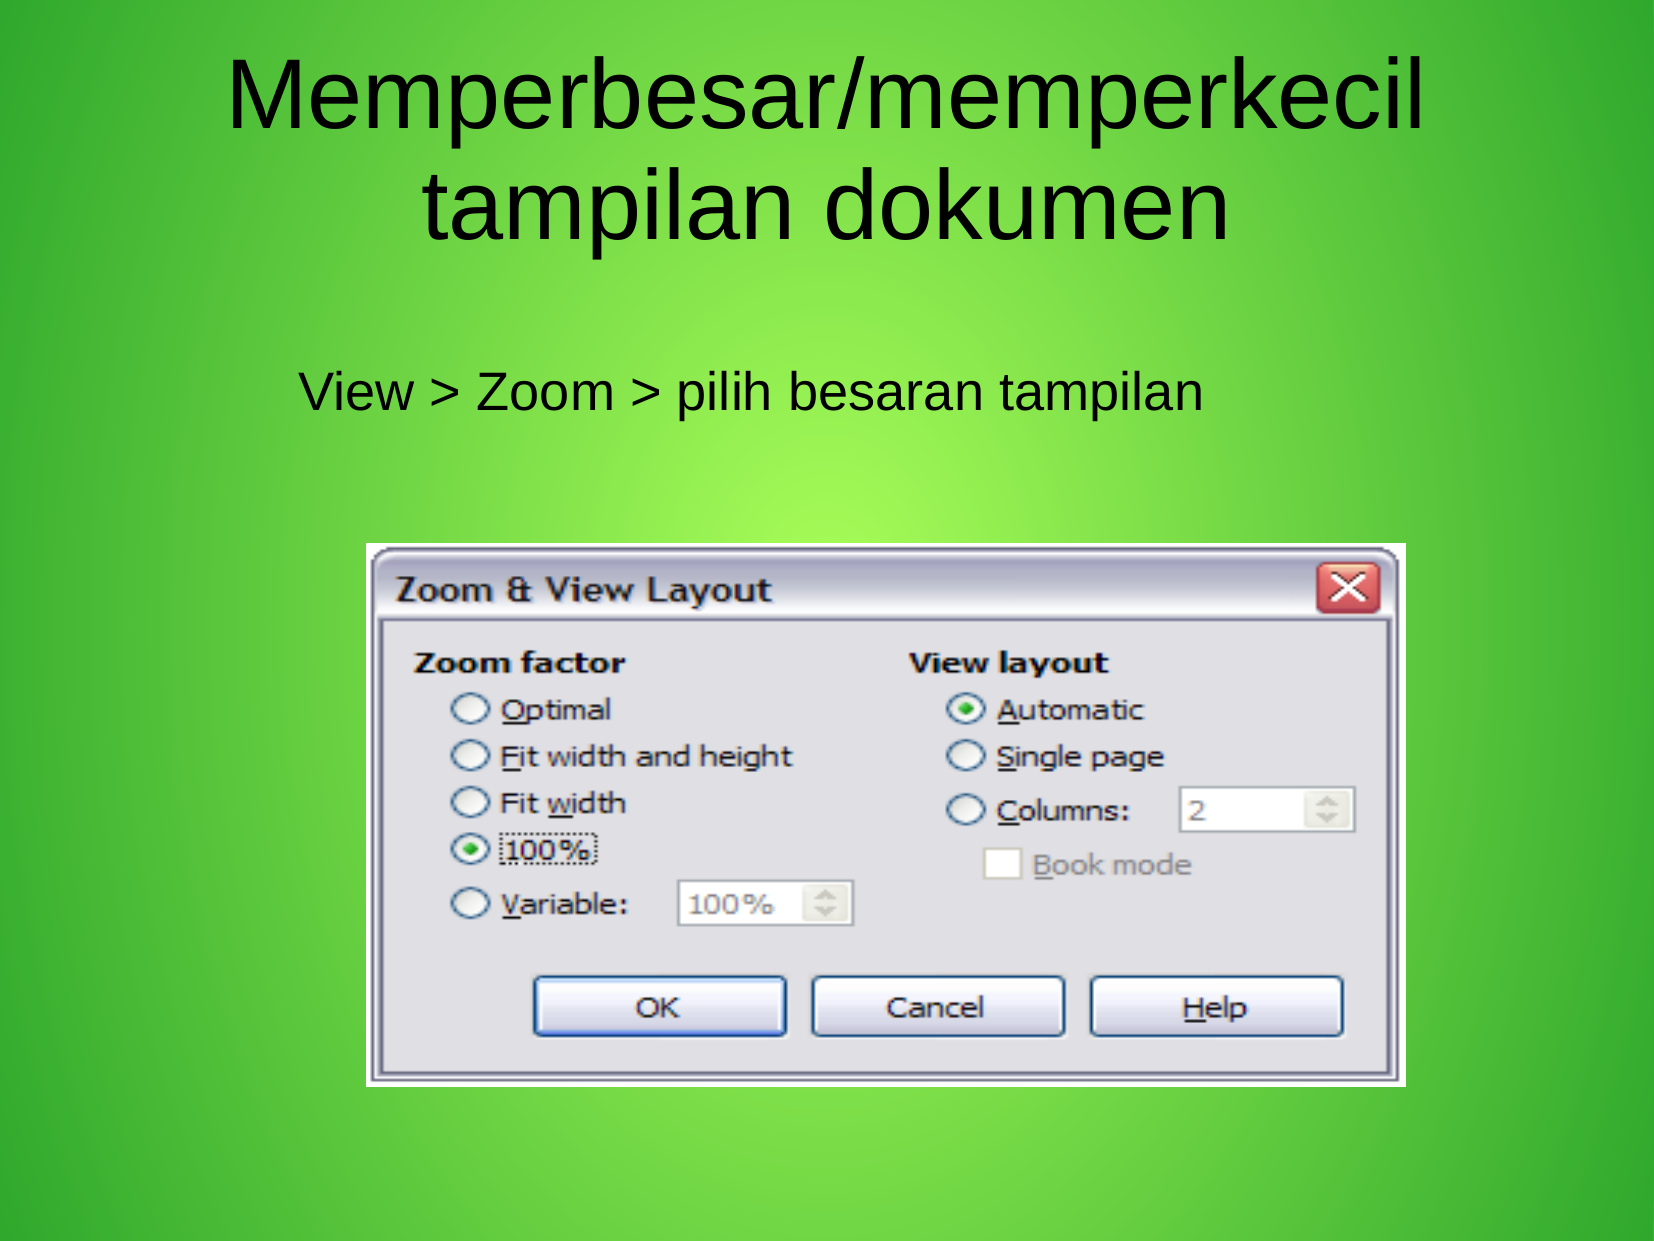

# Memperbesar/memperkecil tampilan dokumen
View > Zoom > pilih besaran tampilan